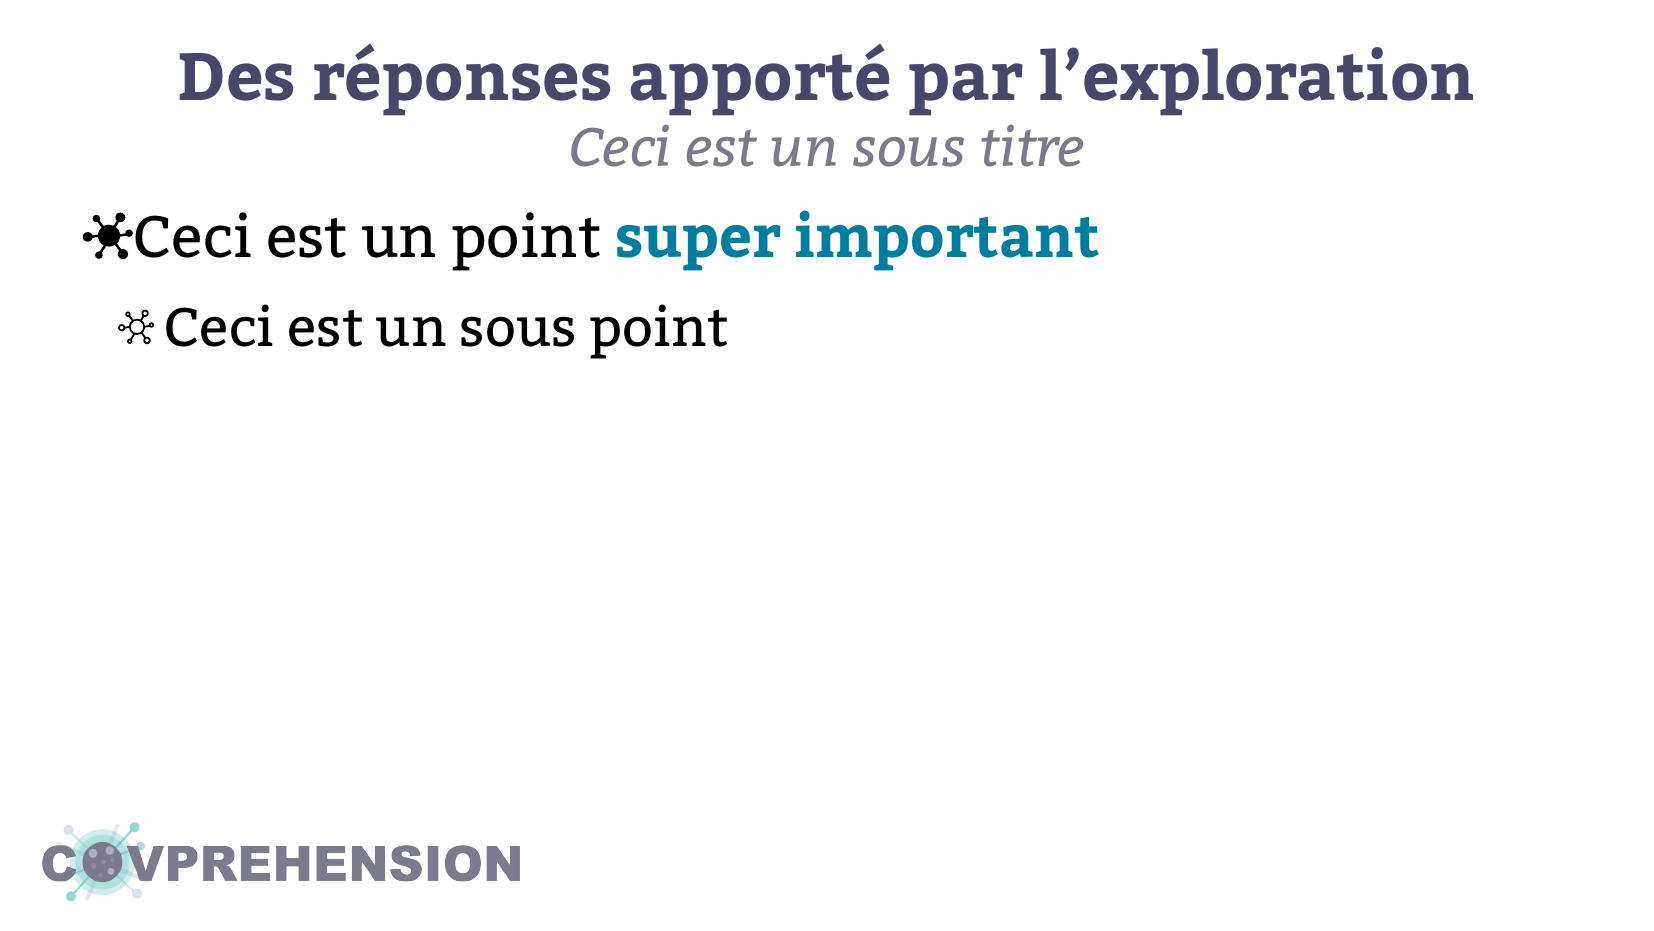

# Des réponses apporté par l’exploration
Ceci est un sous titre
Ceci est un point super important
Ceci est un sous point